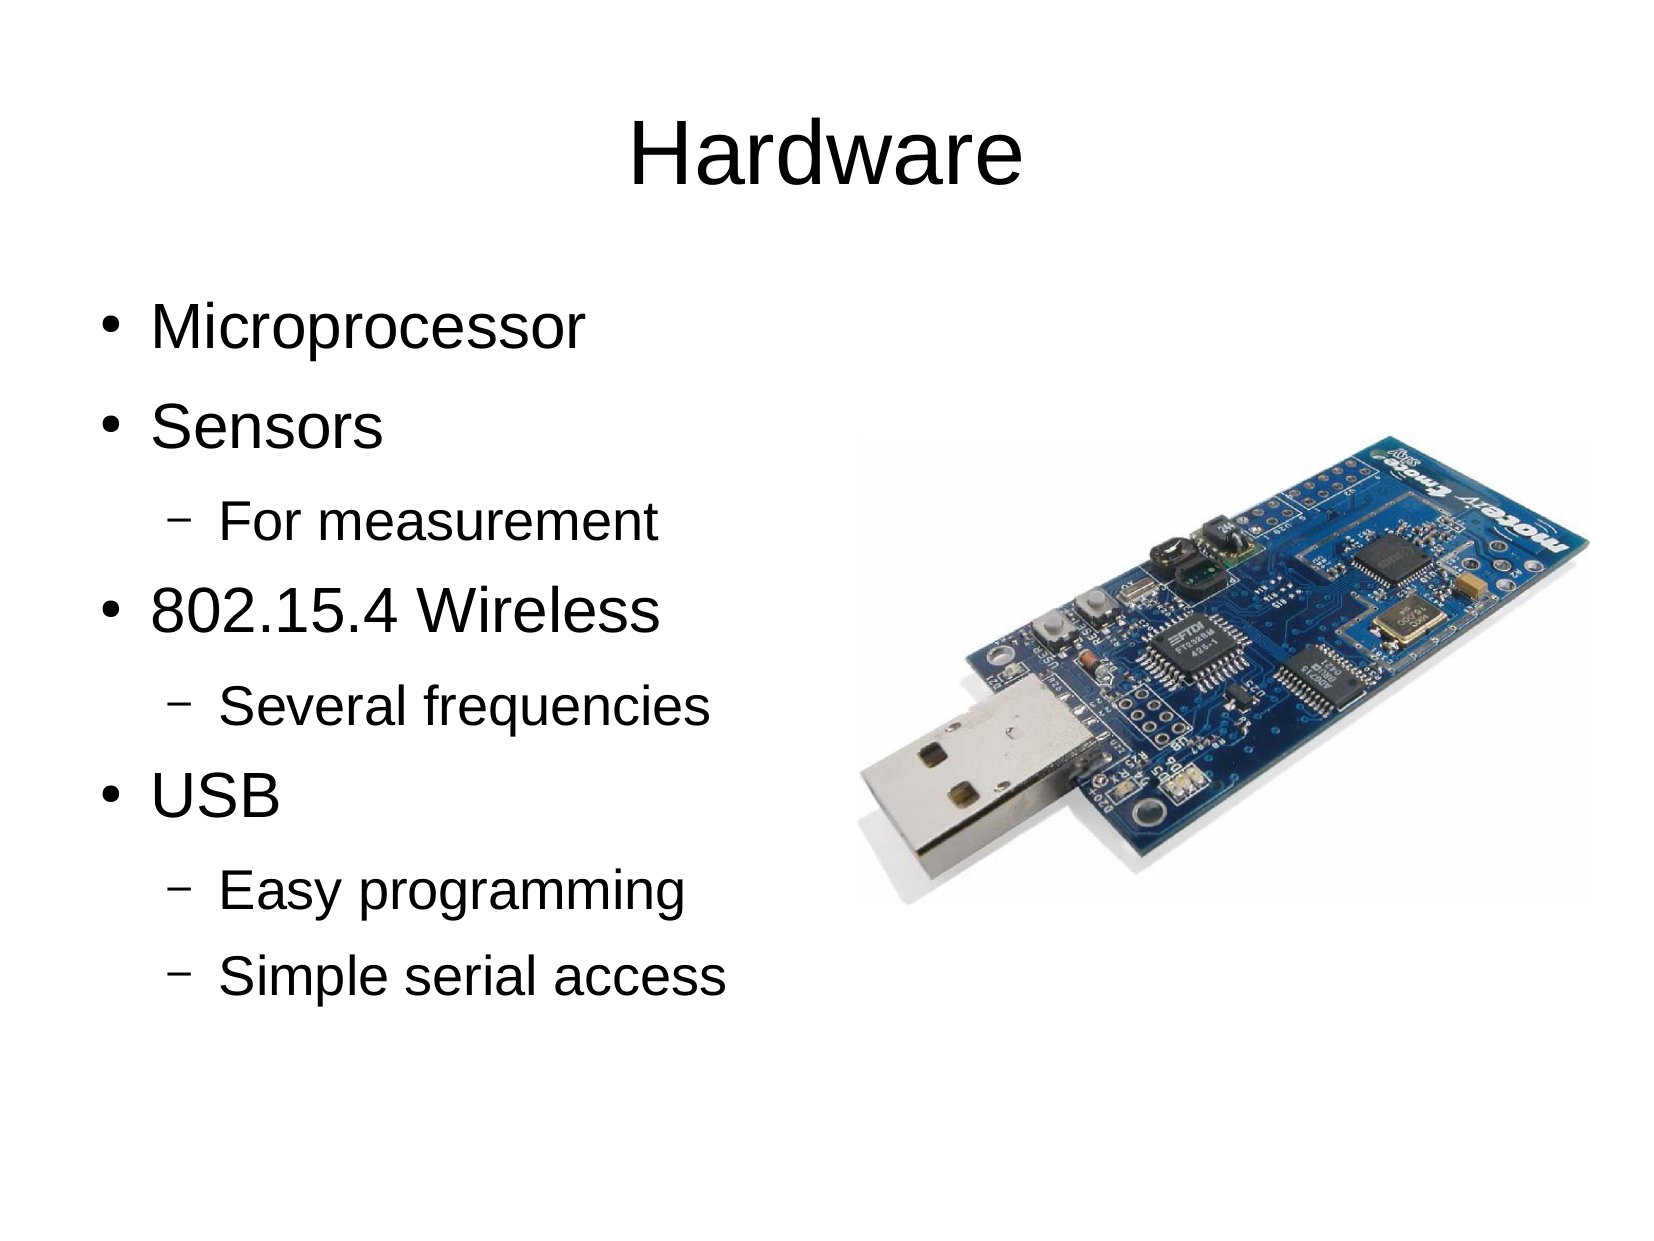

# Hardware
Microprocessor
Sensors
For measurement
802.15.4 Wireless
Several frequencies
USB
Easy programming
Simple serial access